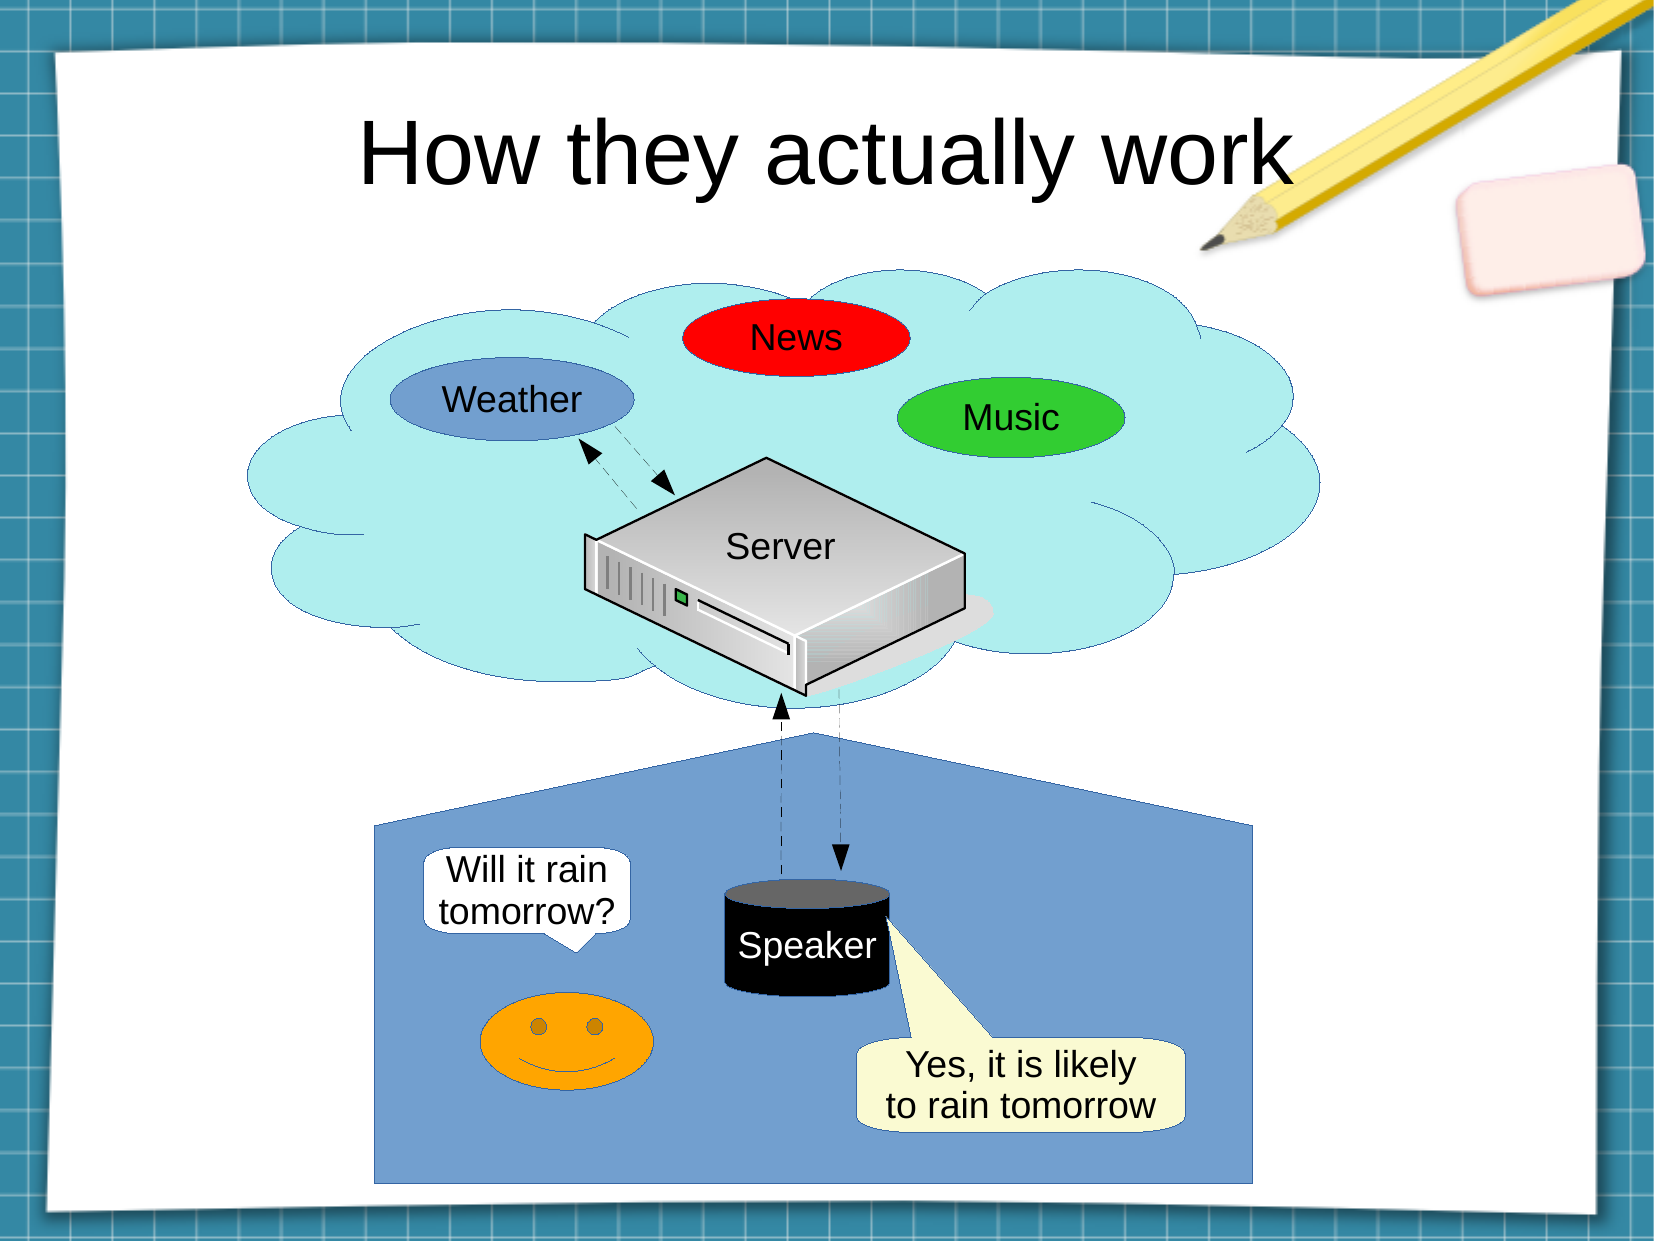

# How they actually work
News
Weather
Music
Server
Will it rain
tomorrow?
Speaker
Yes, it is likely
to rain tomorrow